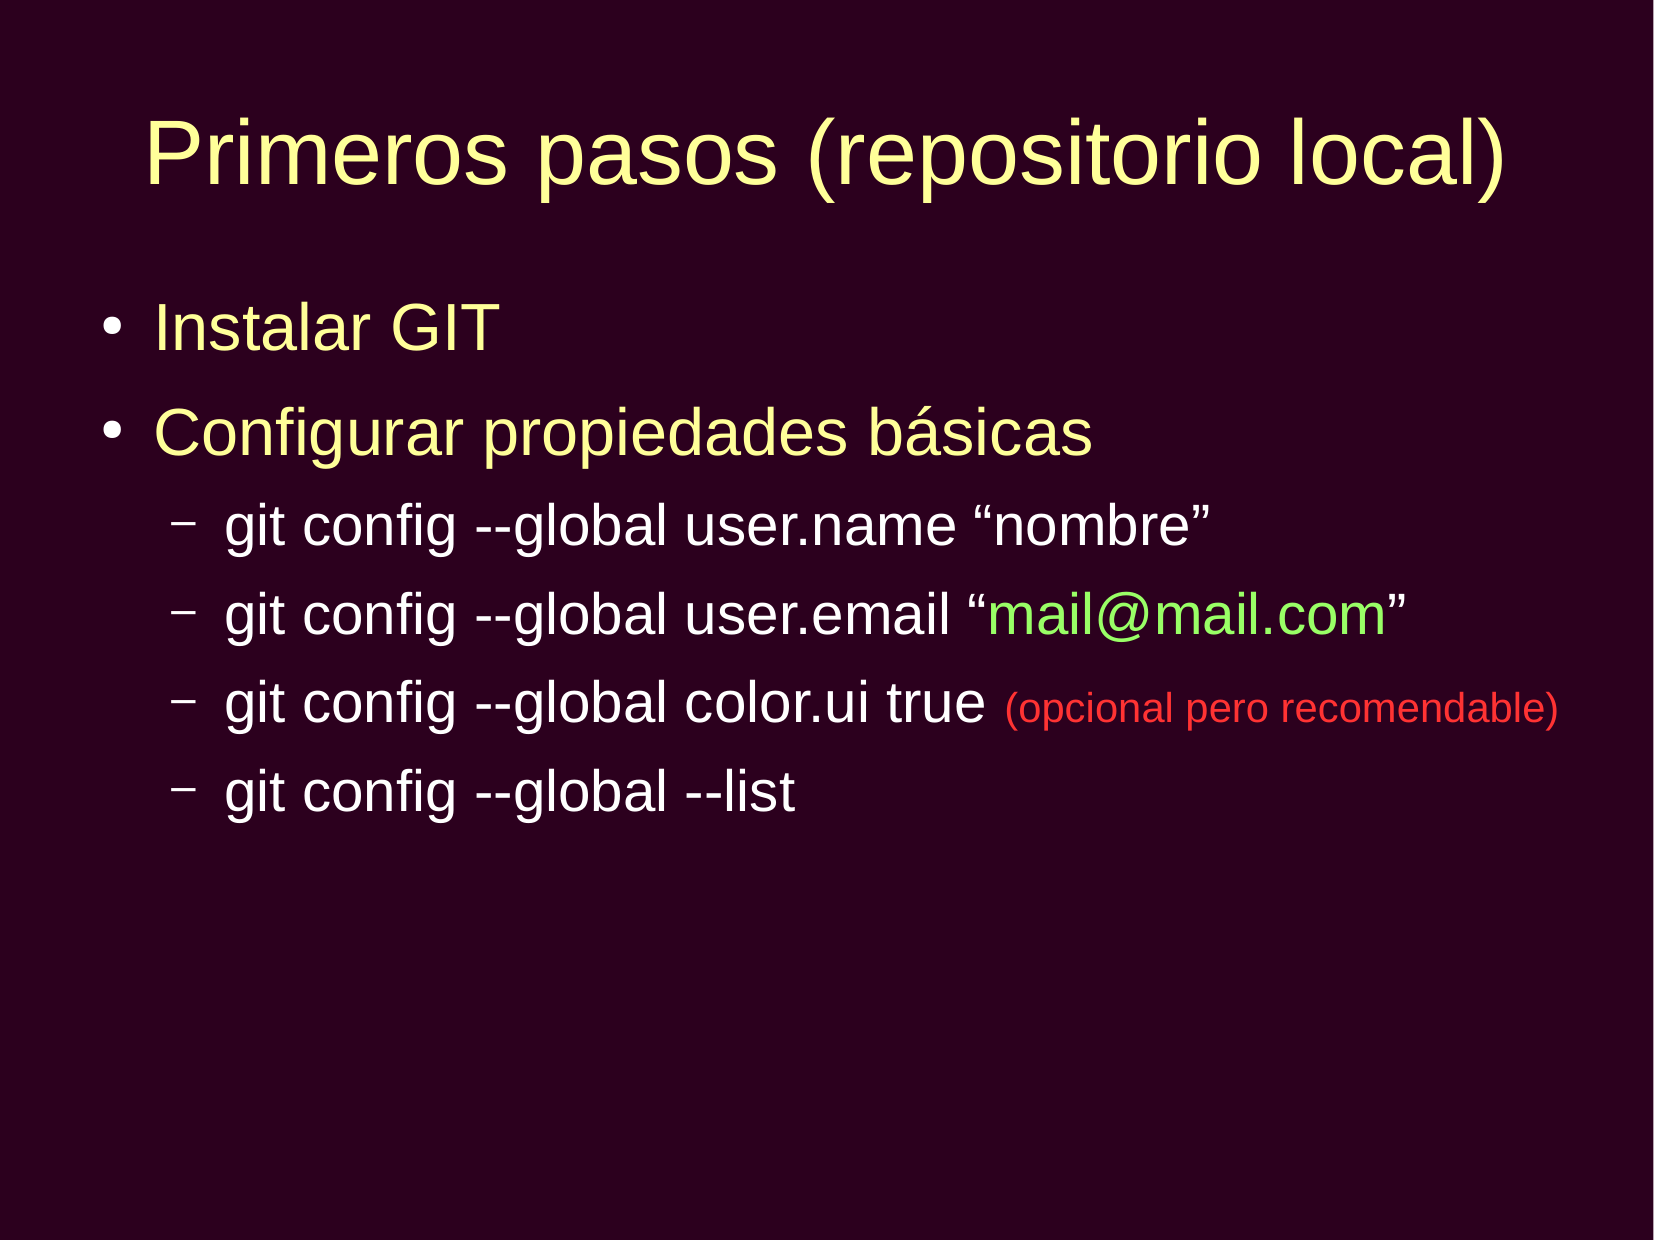

# Primeros pasos (repositorio local)
Instalar GIT
Configurar propiedades básicas
git config --global user.name “nombre”
git config --global user.email “mail@mail.com”
git config --global color.ui true (opcional pero recomendable)
git config --global --list